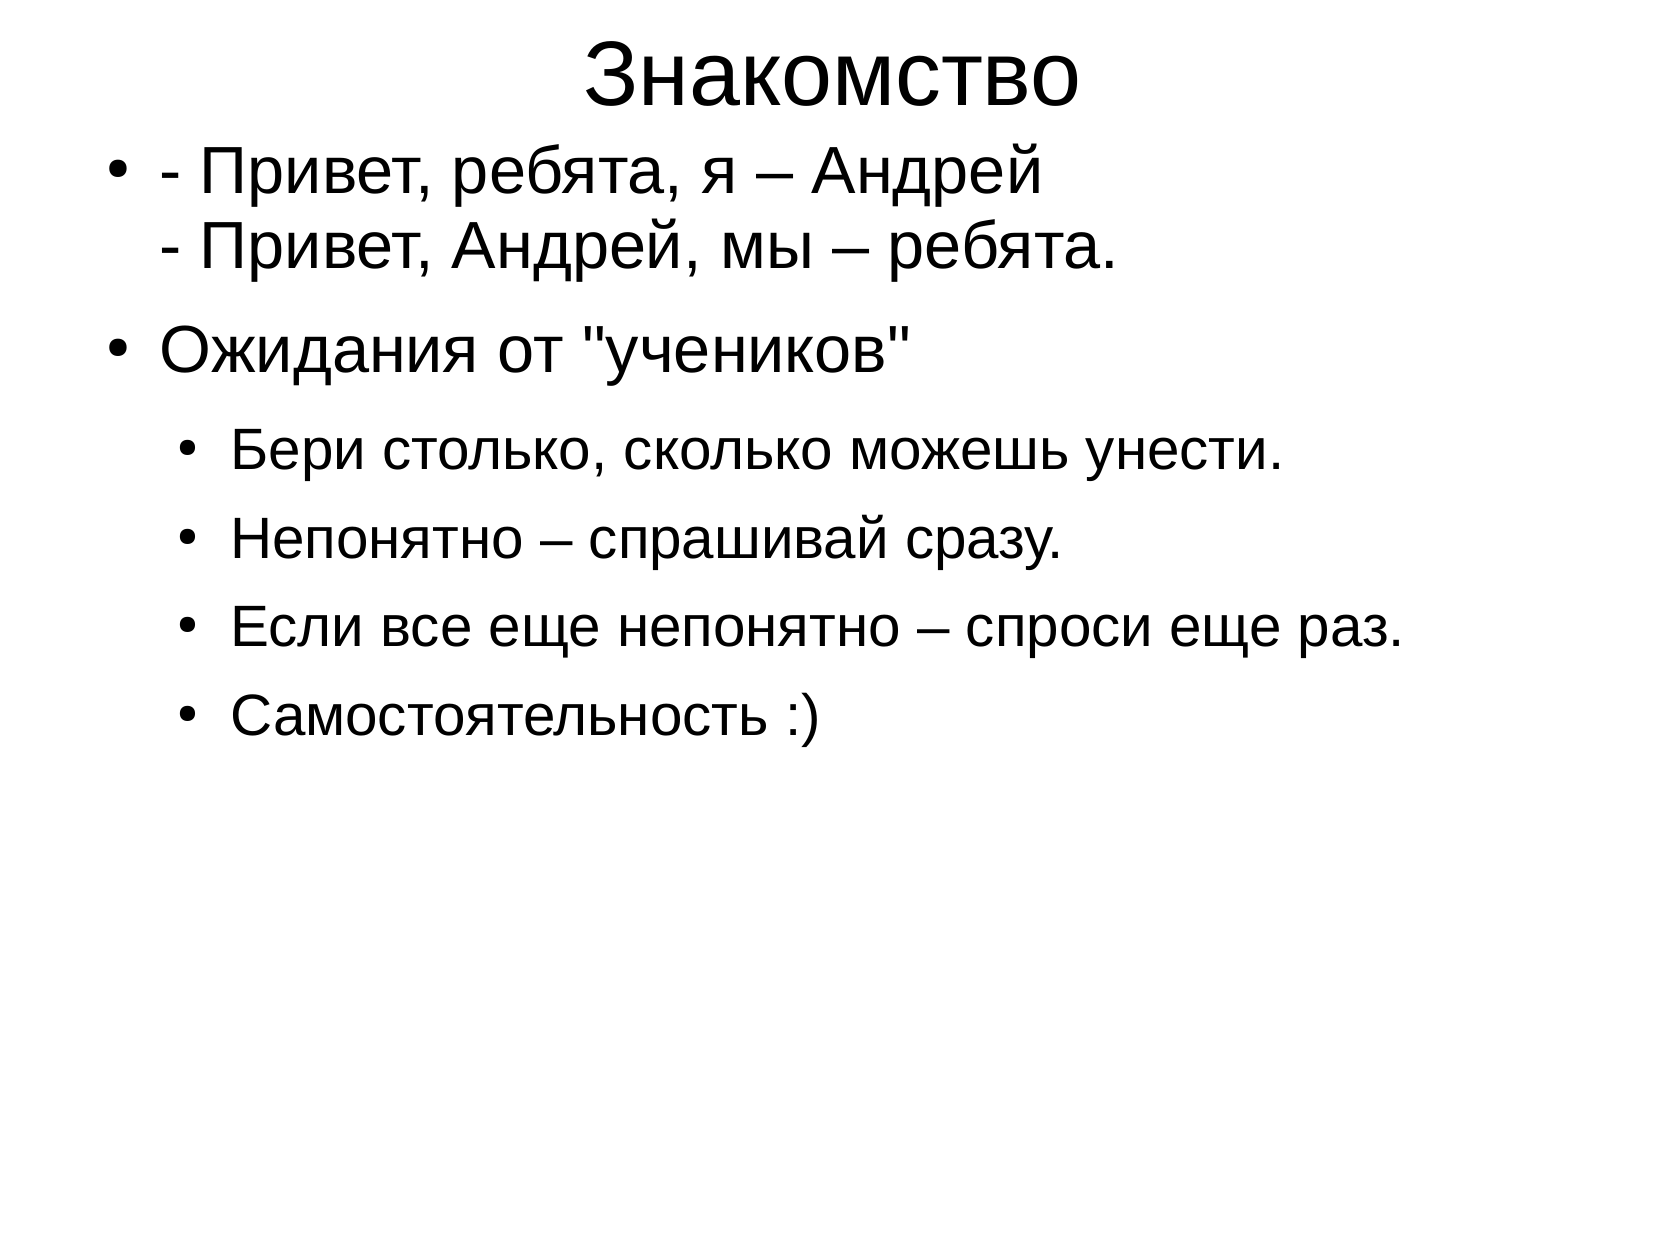

# Знакомство
- Привет, ребята, я – Андрей
- Привет, Андрей, мы – ребята.
Ожидания от "учеников"
Бери столько, сколько можешь унести.
Непонятно – спрашивай сразу.
Если все еще непонятно – спроси еще раз.
Самостоятельность :)